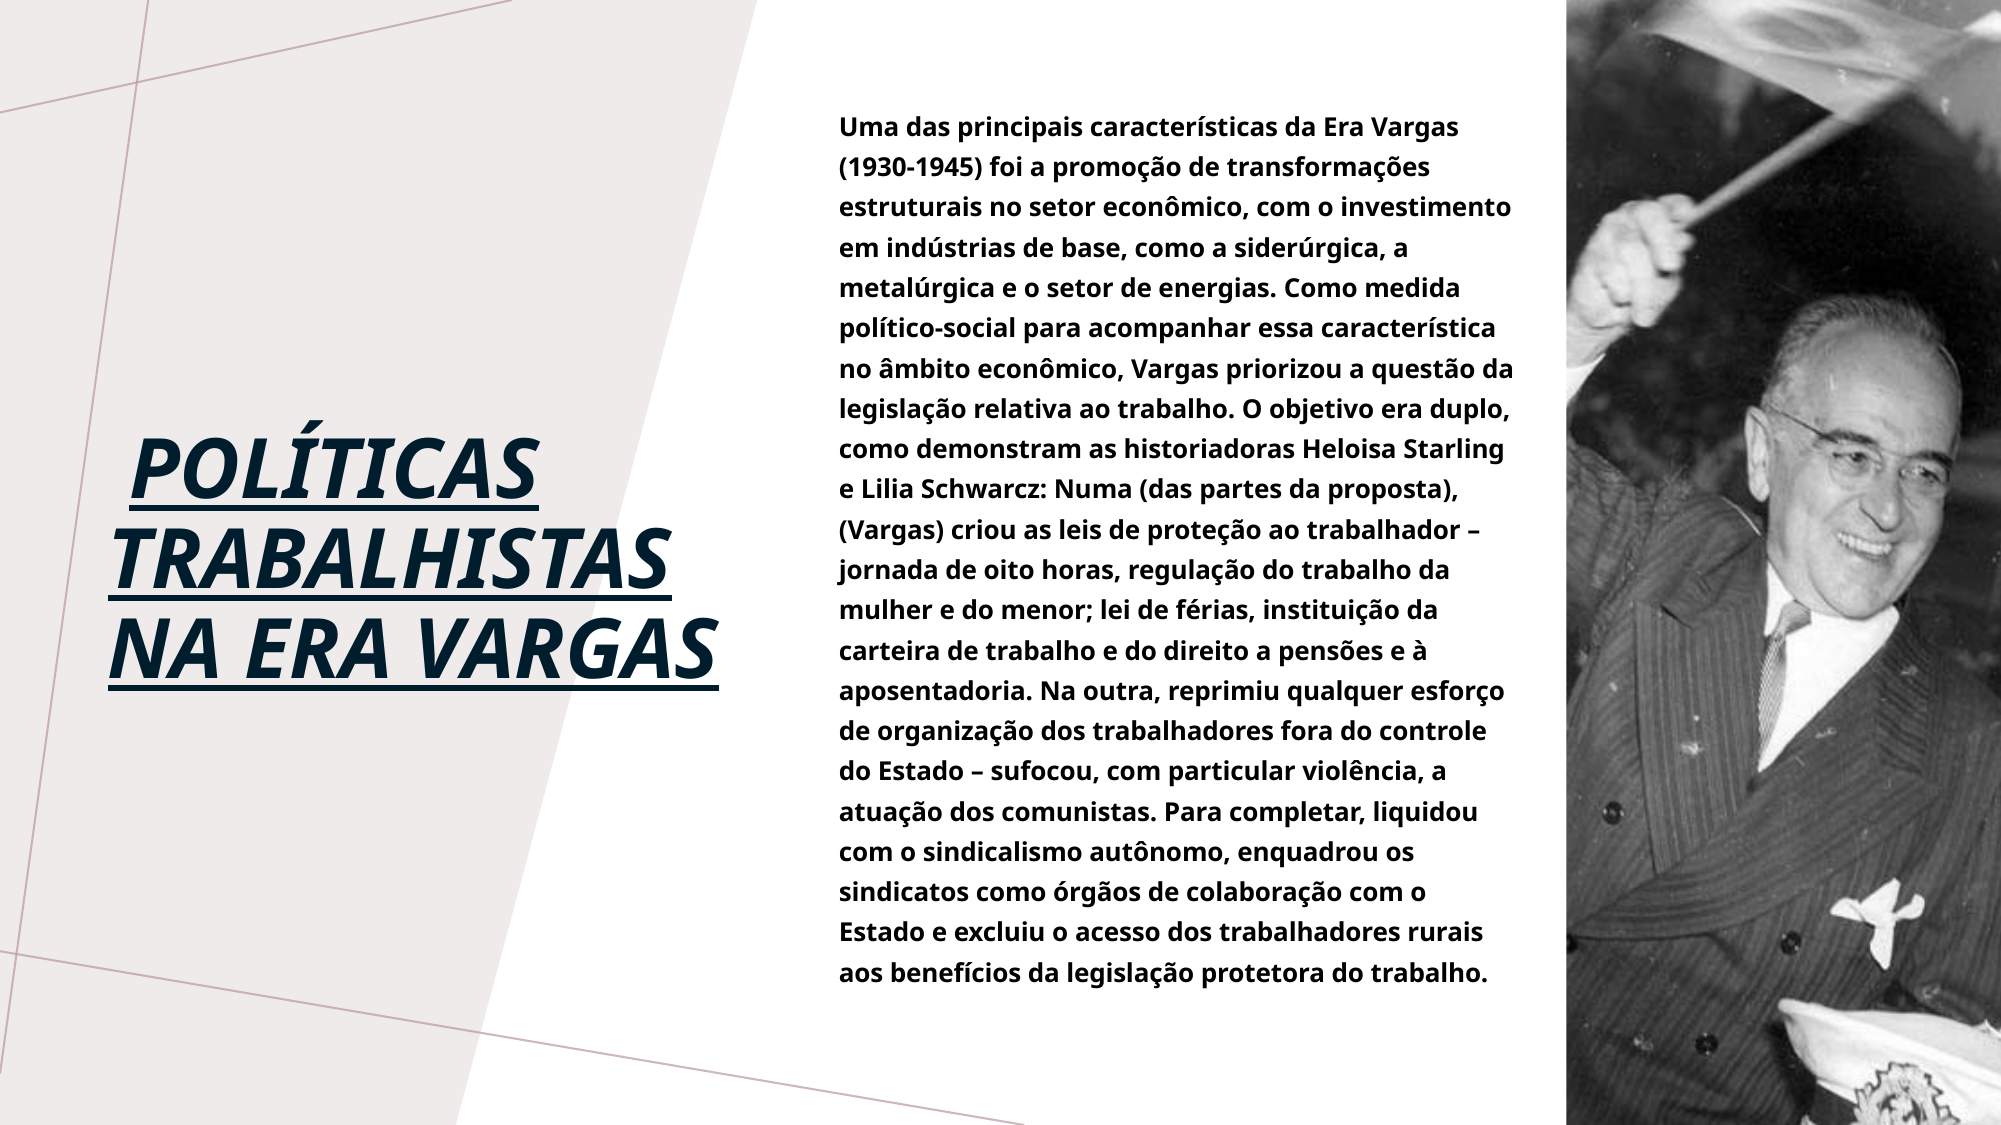

# Políticas trabalhistas na Era Vargas
Uma das principais características da Era Vargas (1930-1945) foi a promoção de transformações estruturais no setor econômico, com o investimento em indústrias de base, como a siderúrgica, a metalúrgica e o setor de energias. Como medida político-social para acompanhar essa característica no âmbito econômico, Vargas priorizou a questão da legislação relativa ao trabalho. O objetivo era duplo, como demonstram as historiadoras Heloisa Starling e Lilia Schwarcz: Numa (das partes da proposta), (Vargas) criou as leis de proteção ao trabalhador – jornada de oito horas, regulação do trabalho da mulher e do menor; lei de férias, instituição da carteira de trabalho e do direito a pensões e à aposentadoria. Na outra, reprimiu qualquer esforço de organização dos trabalhadores fora do controle do Estado – sufocou, com particular violência, a atuação dos comunistas. Para completar, liquidou com o sindicalismo autônomo, enquadrou os sindicatos como órgãos de colaboração com o Estado e excluiu o acesso dos trabalhadores rurais aos benefícios da legislação protetora do trabalho.